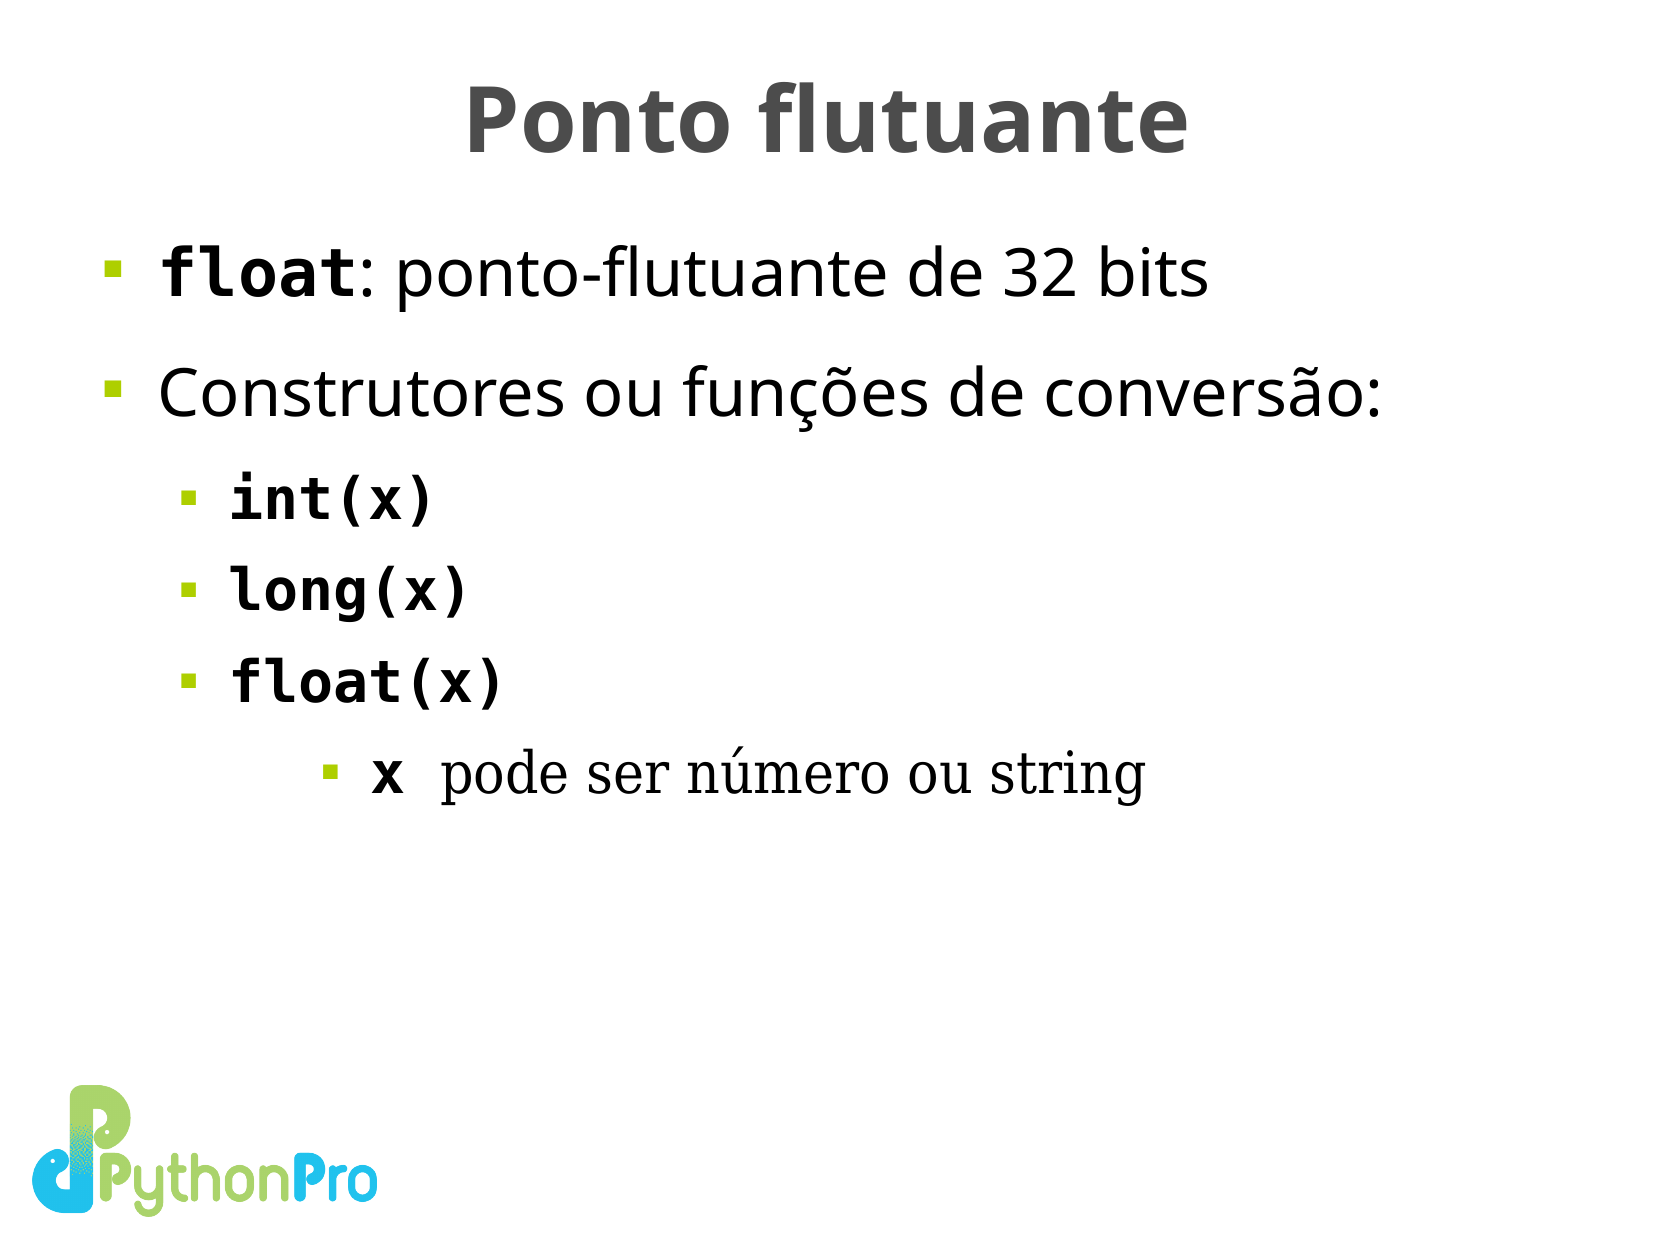

# Ponto flutuante
float: ponto-flutuante de 32 bits
Construtores ou funções de conversão:
int(x)
long(x)
float(x)
x pode ser número ou string